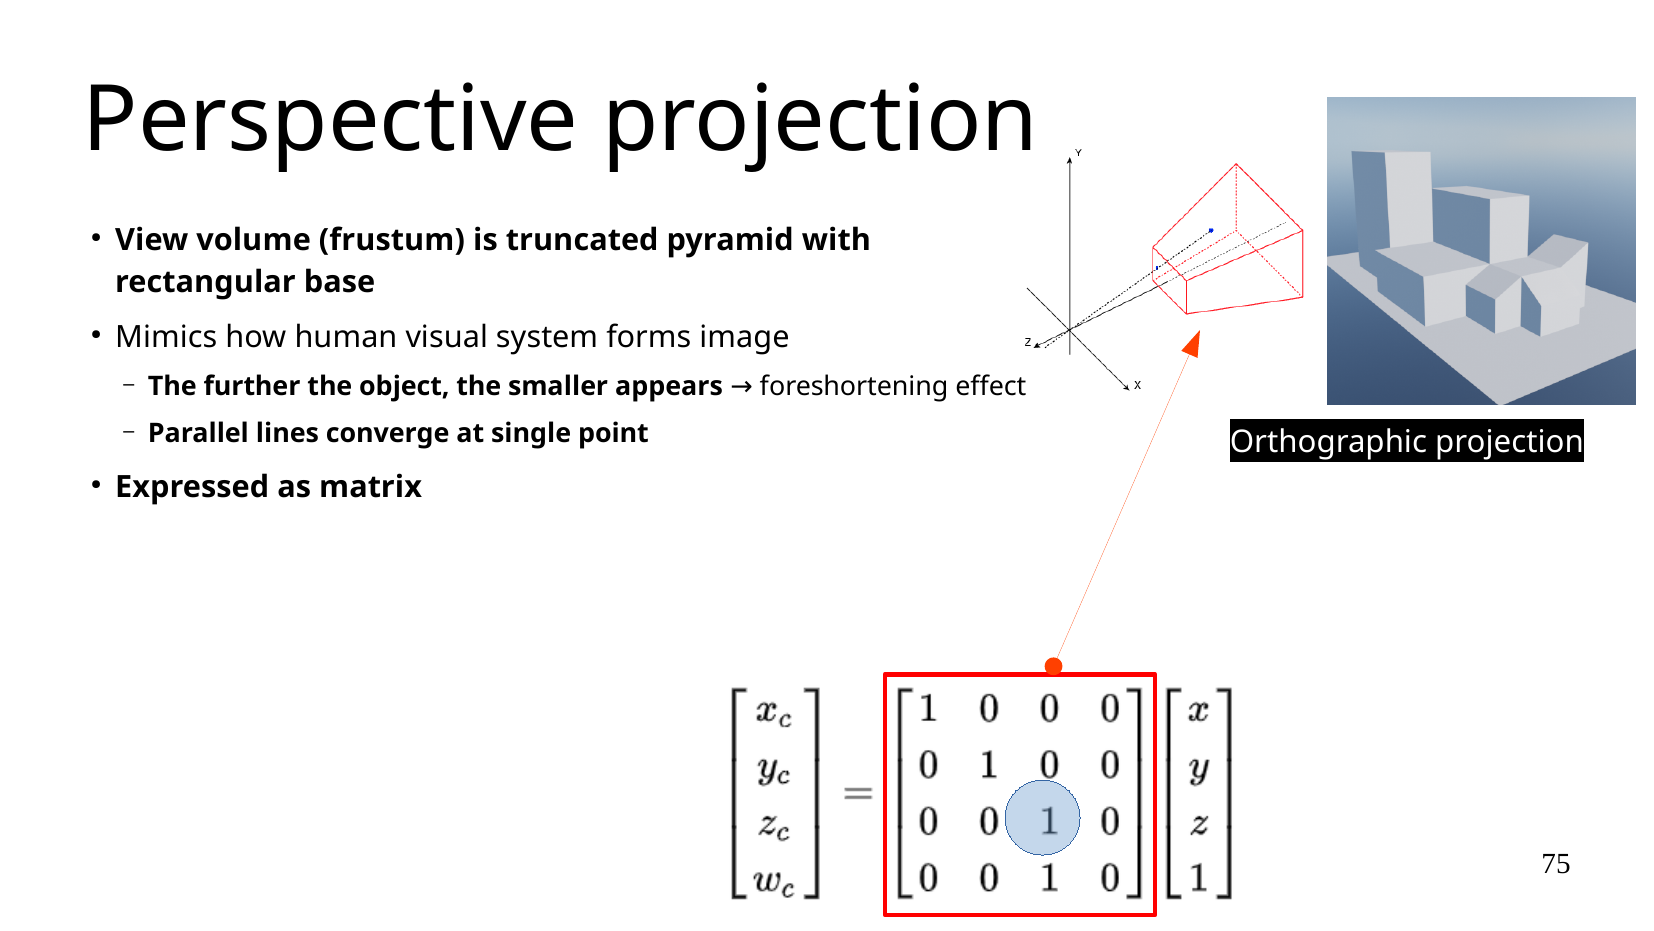

# Perspective projection
View volume (frustum) is truncated pyramid with rectangular base
Mimics how human visual system forms image
The further the object, the smaller appears → foreshortening effect
Parallel lines converge at single point
Expressed as matrix
Orthographic projection
75